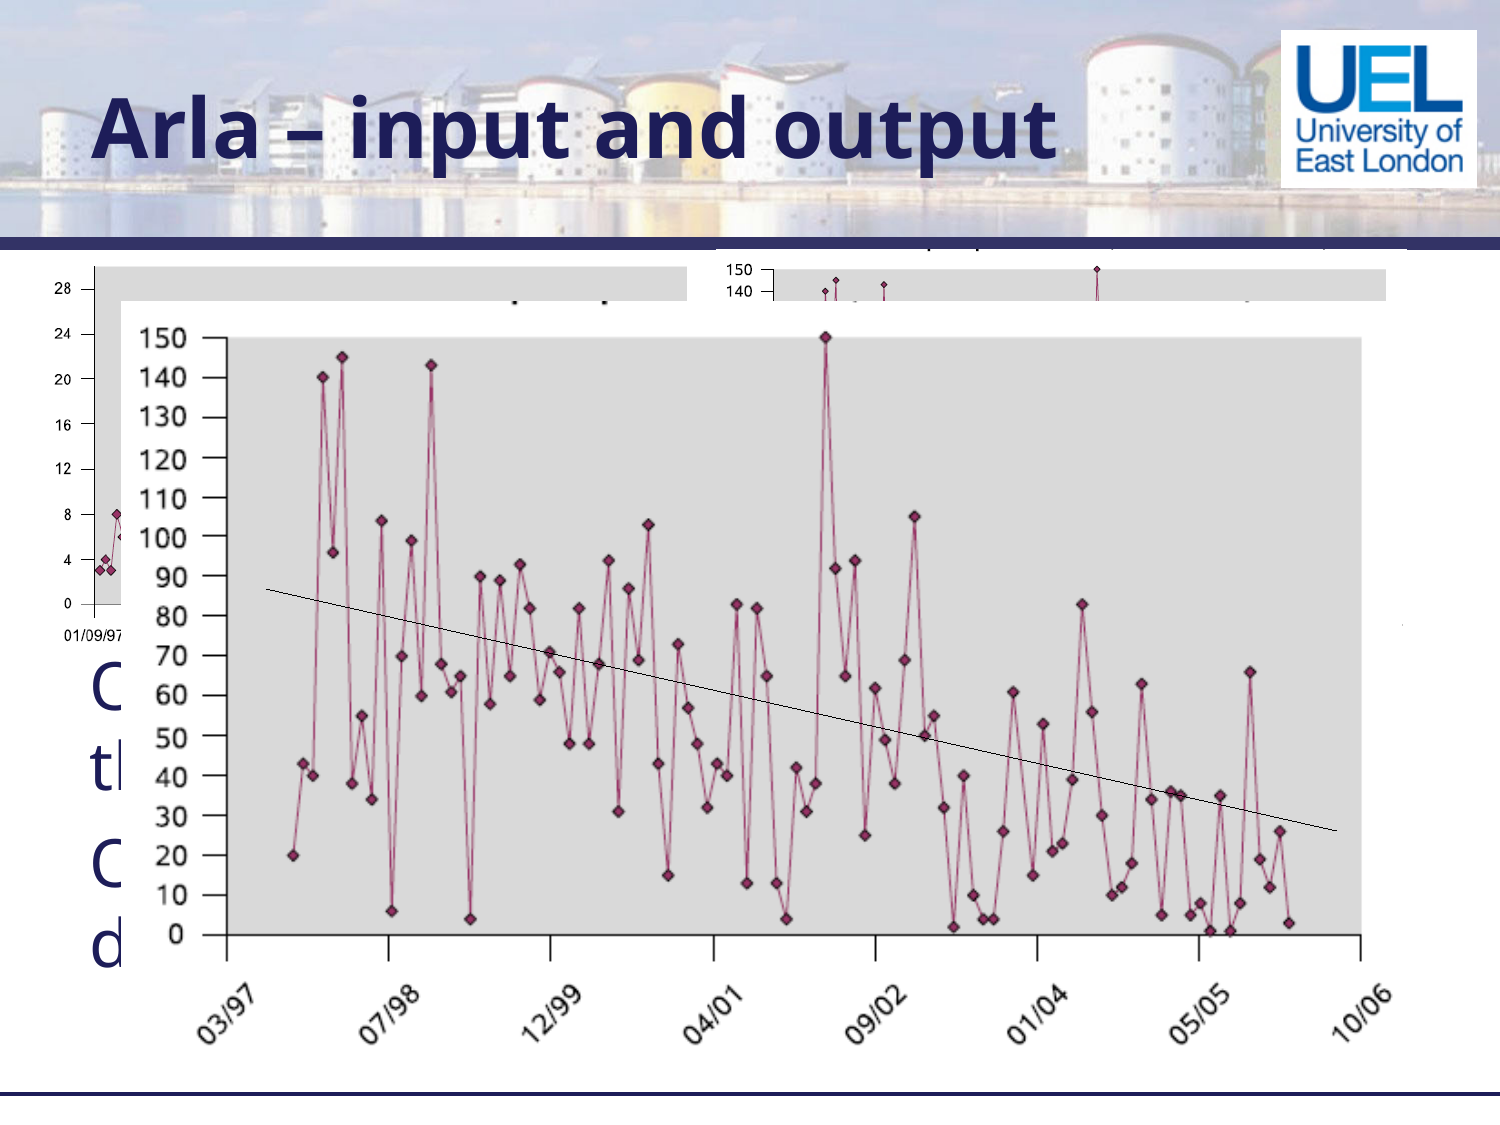

# Arla – input and output
On average, only 5 developers worked on the system per month
Output is not increasing, and a decreasing trend (with spikes) is detected